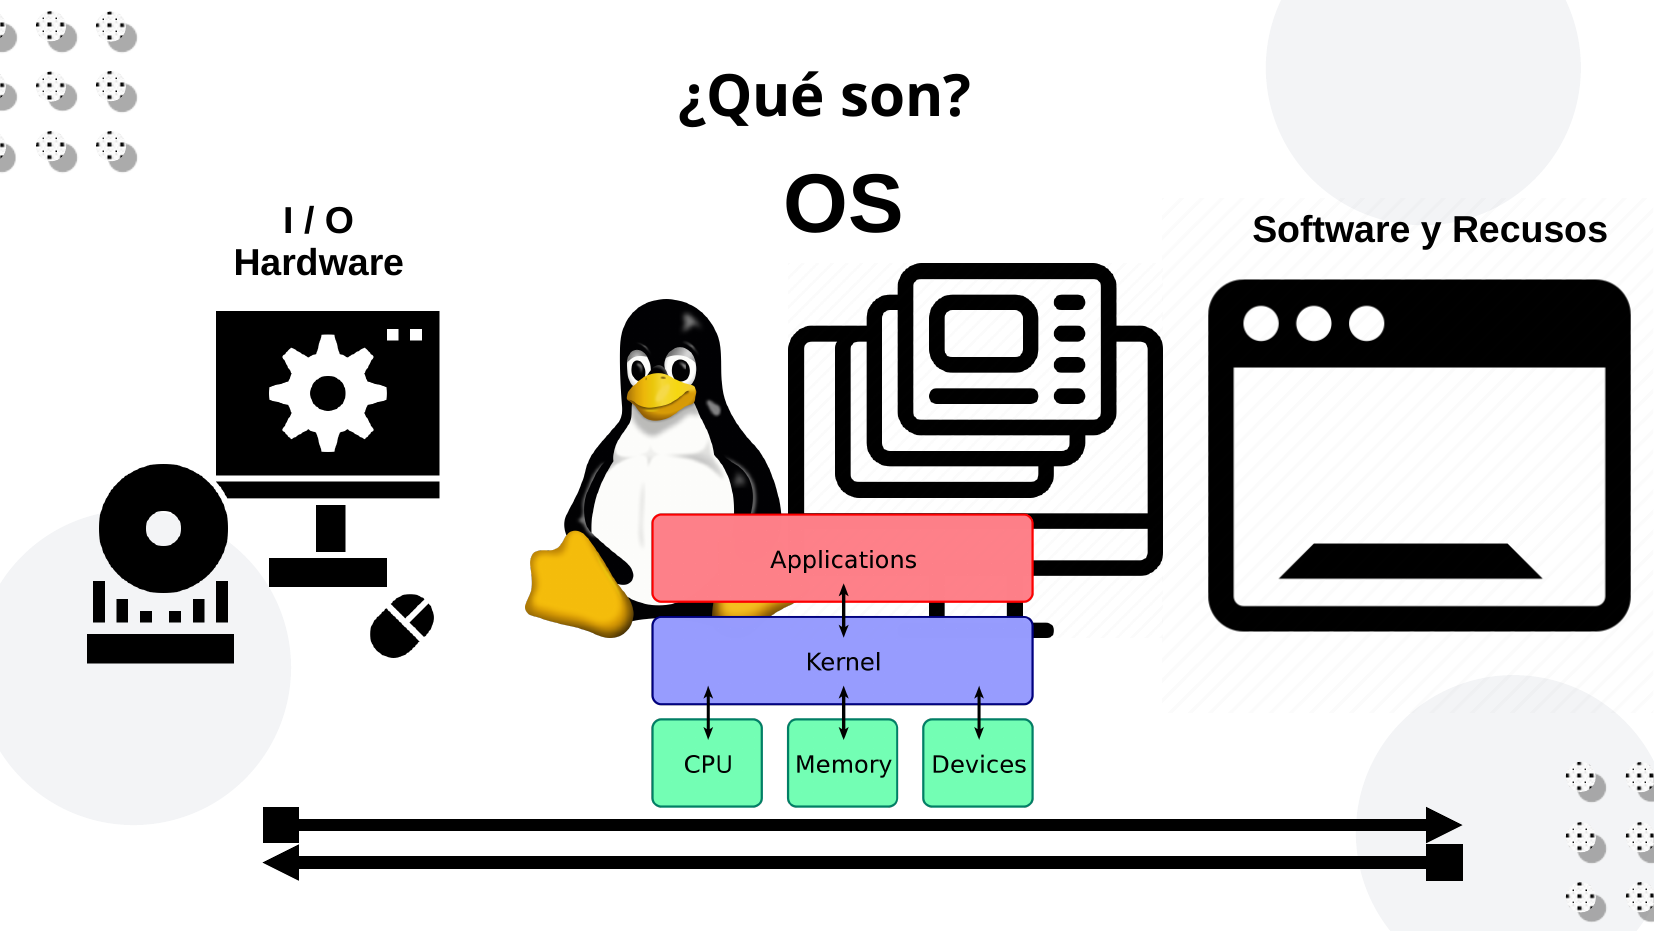

¿Qué son?
OS
I / O
Hardware
Software y Recusos